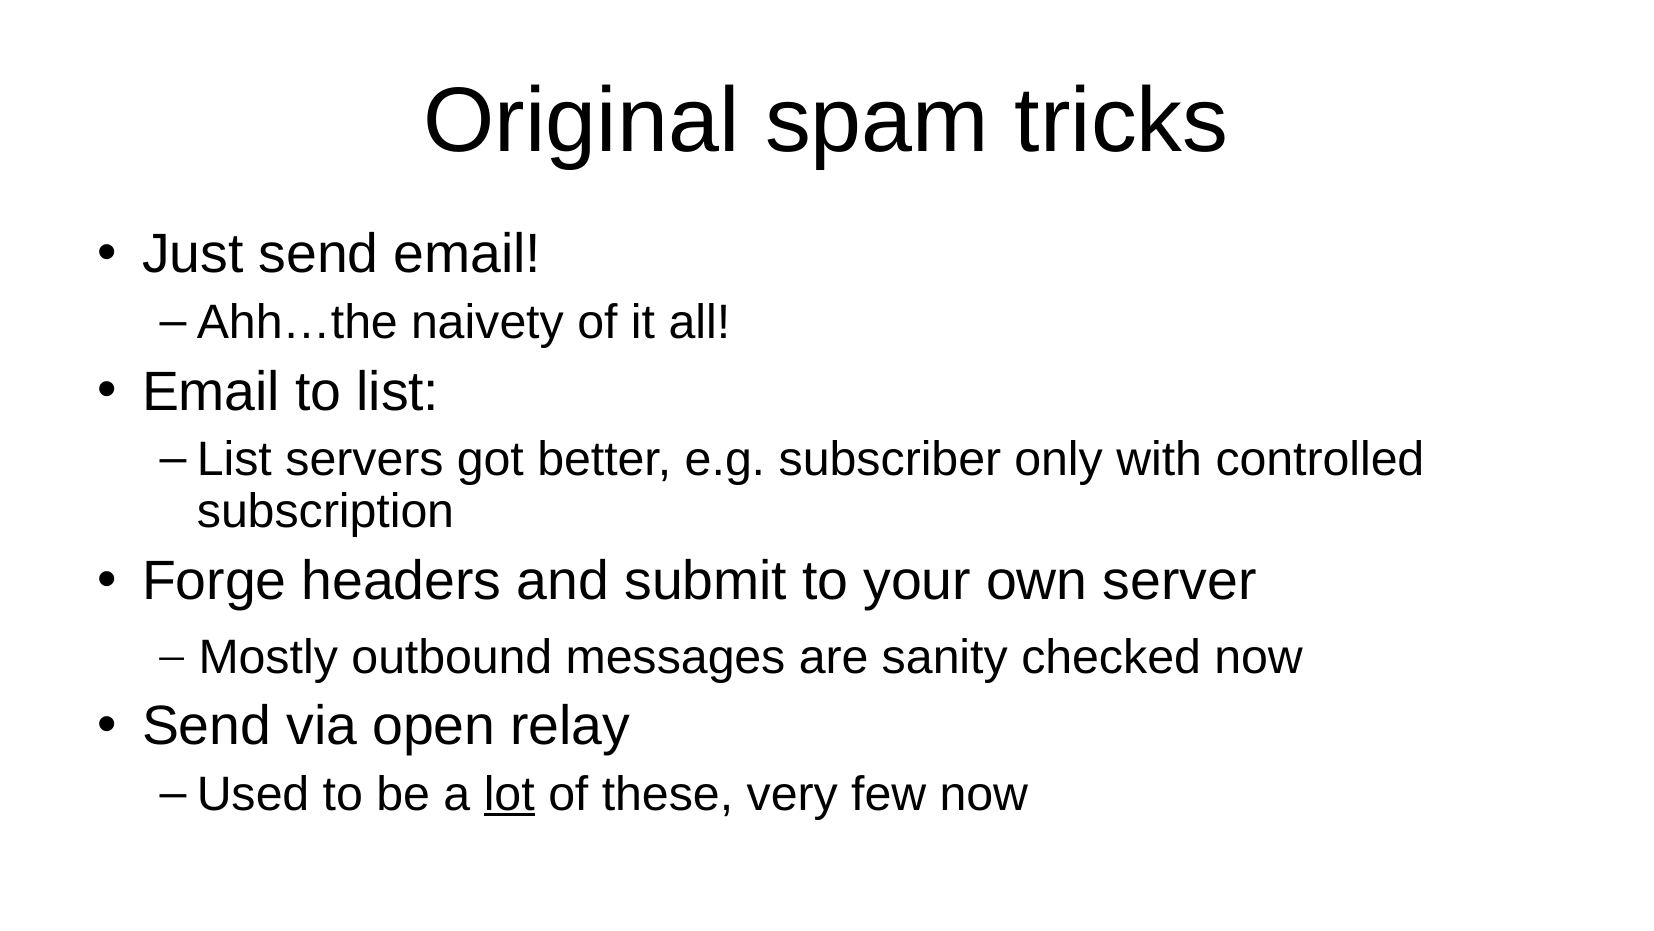

# Original spam tricks
Just send email!
Ahh…the naivety of it all!
Email to list:
List servers got better, e.g. subscriber only with controlled subscription
Forge headers and submit to your own server
Mostly outbound messages are sanity checked now
Send via open relay
Used to be a lot of these, very few now